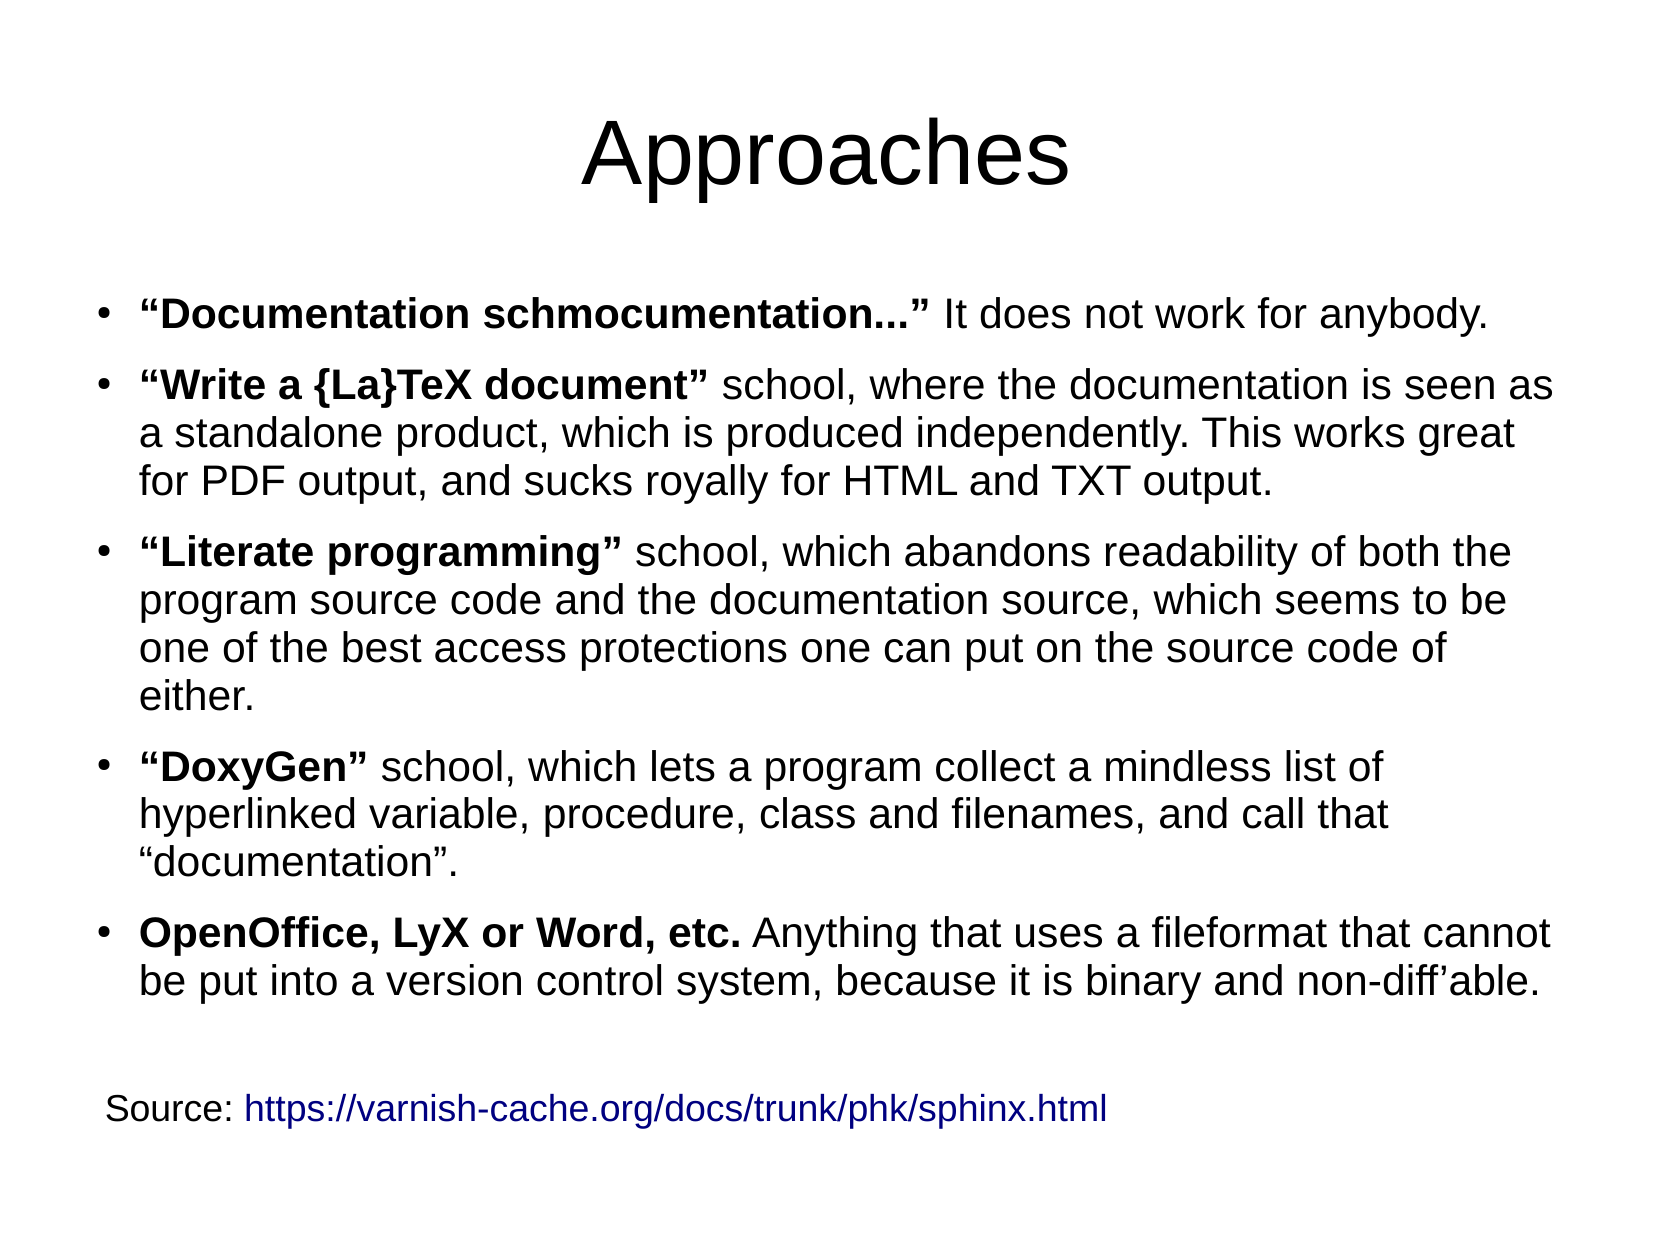

# Approaches
“Documentation schmocumentation...” It does not work for anybody.
“Write a {La}TeX document” school, where the documentation is seen as a standalone product, which is produced independently. This works great for PDF output, and sucks royally for HTML and TXT output.
“Literate programming” school, which abandons readability of both the program source code and the documentation source, which seems to be one of the best access protections one can put on the source code of either.
“DoxyGen” school, which lets a program collect a mindless list of hyperlinked variable, procedure, class and filenames, and call that “documentation”.
OpenOffice, LyX or Word, etc. Anything that uses a fileformat that cannot be put into a version control system, because it is binary and non-diff’able.
Source: https://varnish-cache.org/docs/trunk/phk/sphinx.html